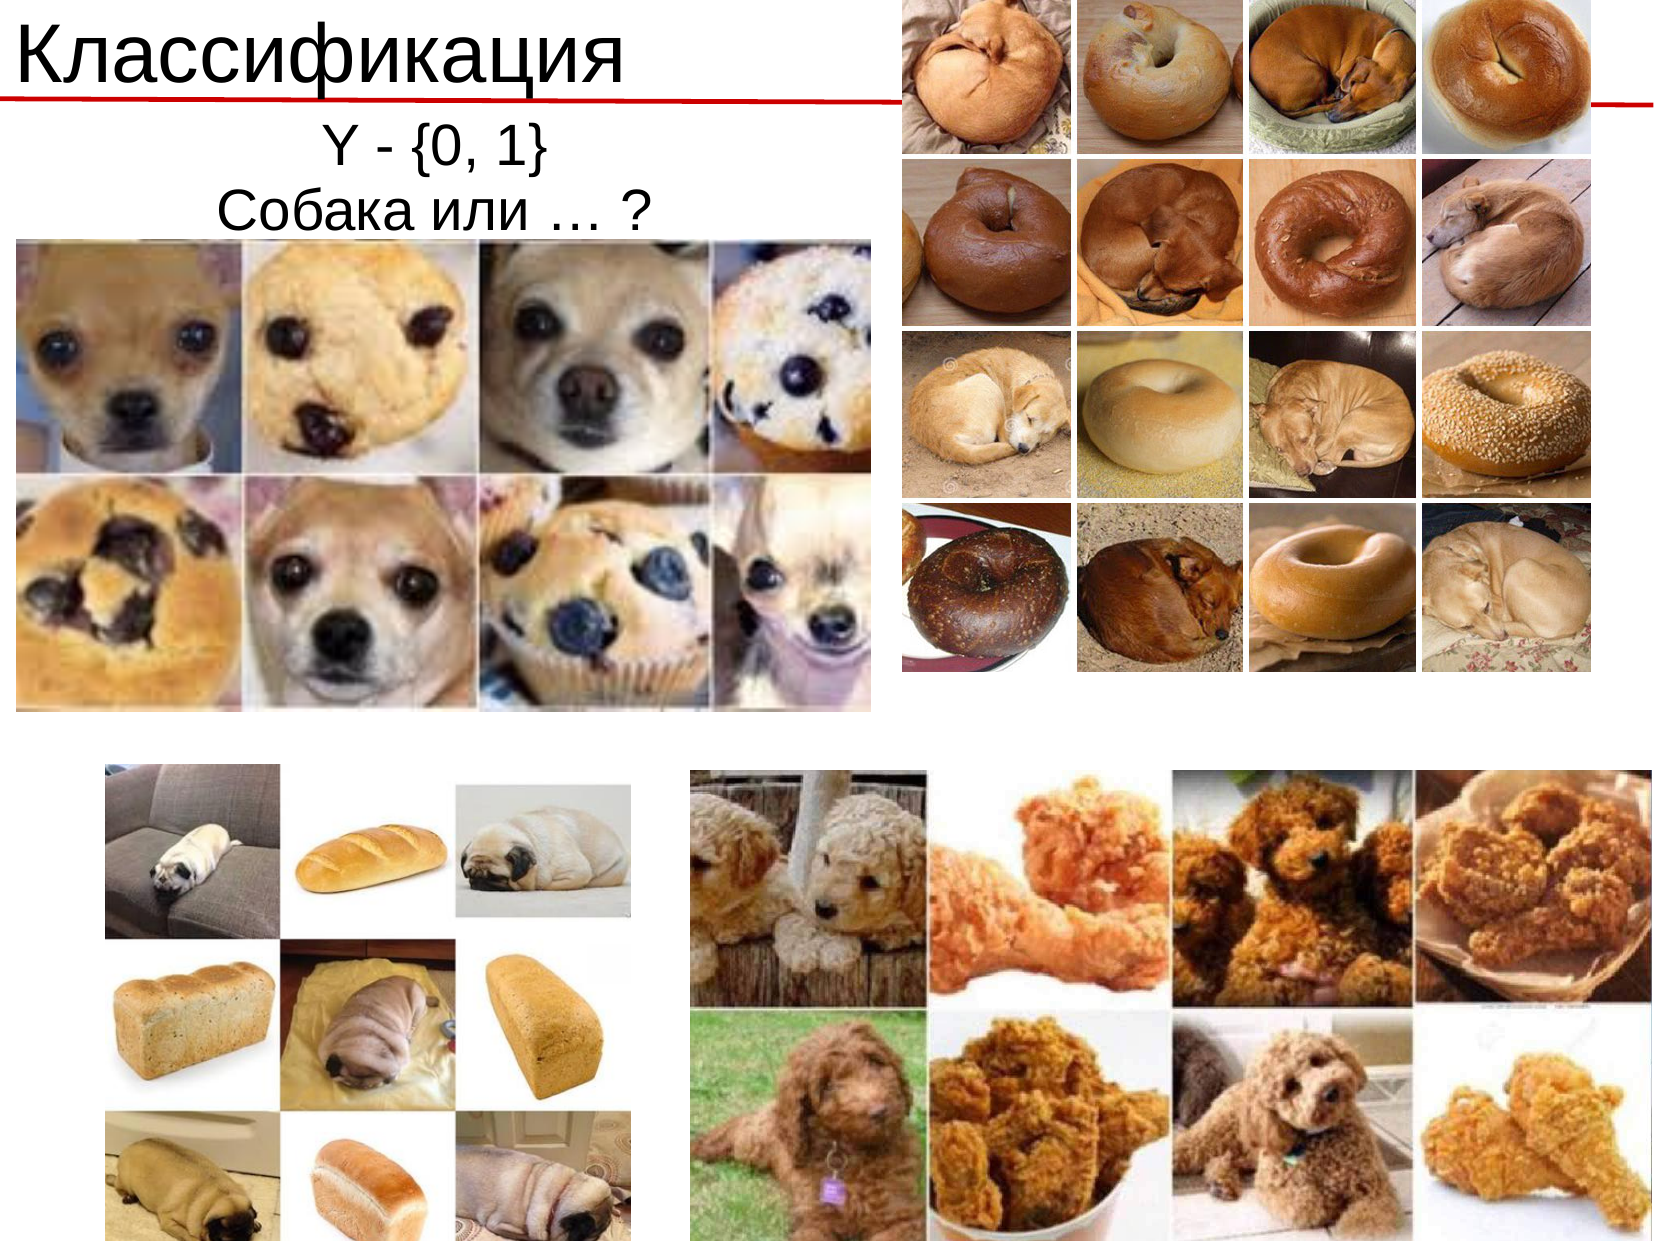

Классификация
Y - {0, 1}
Собака или … ?